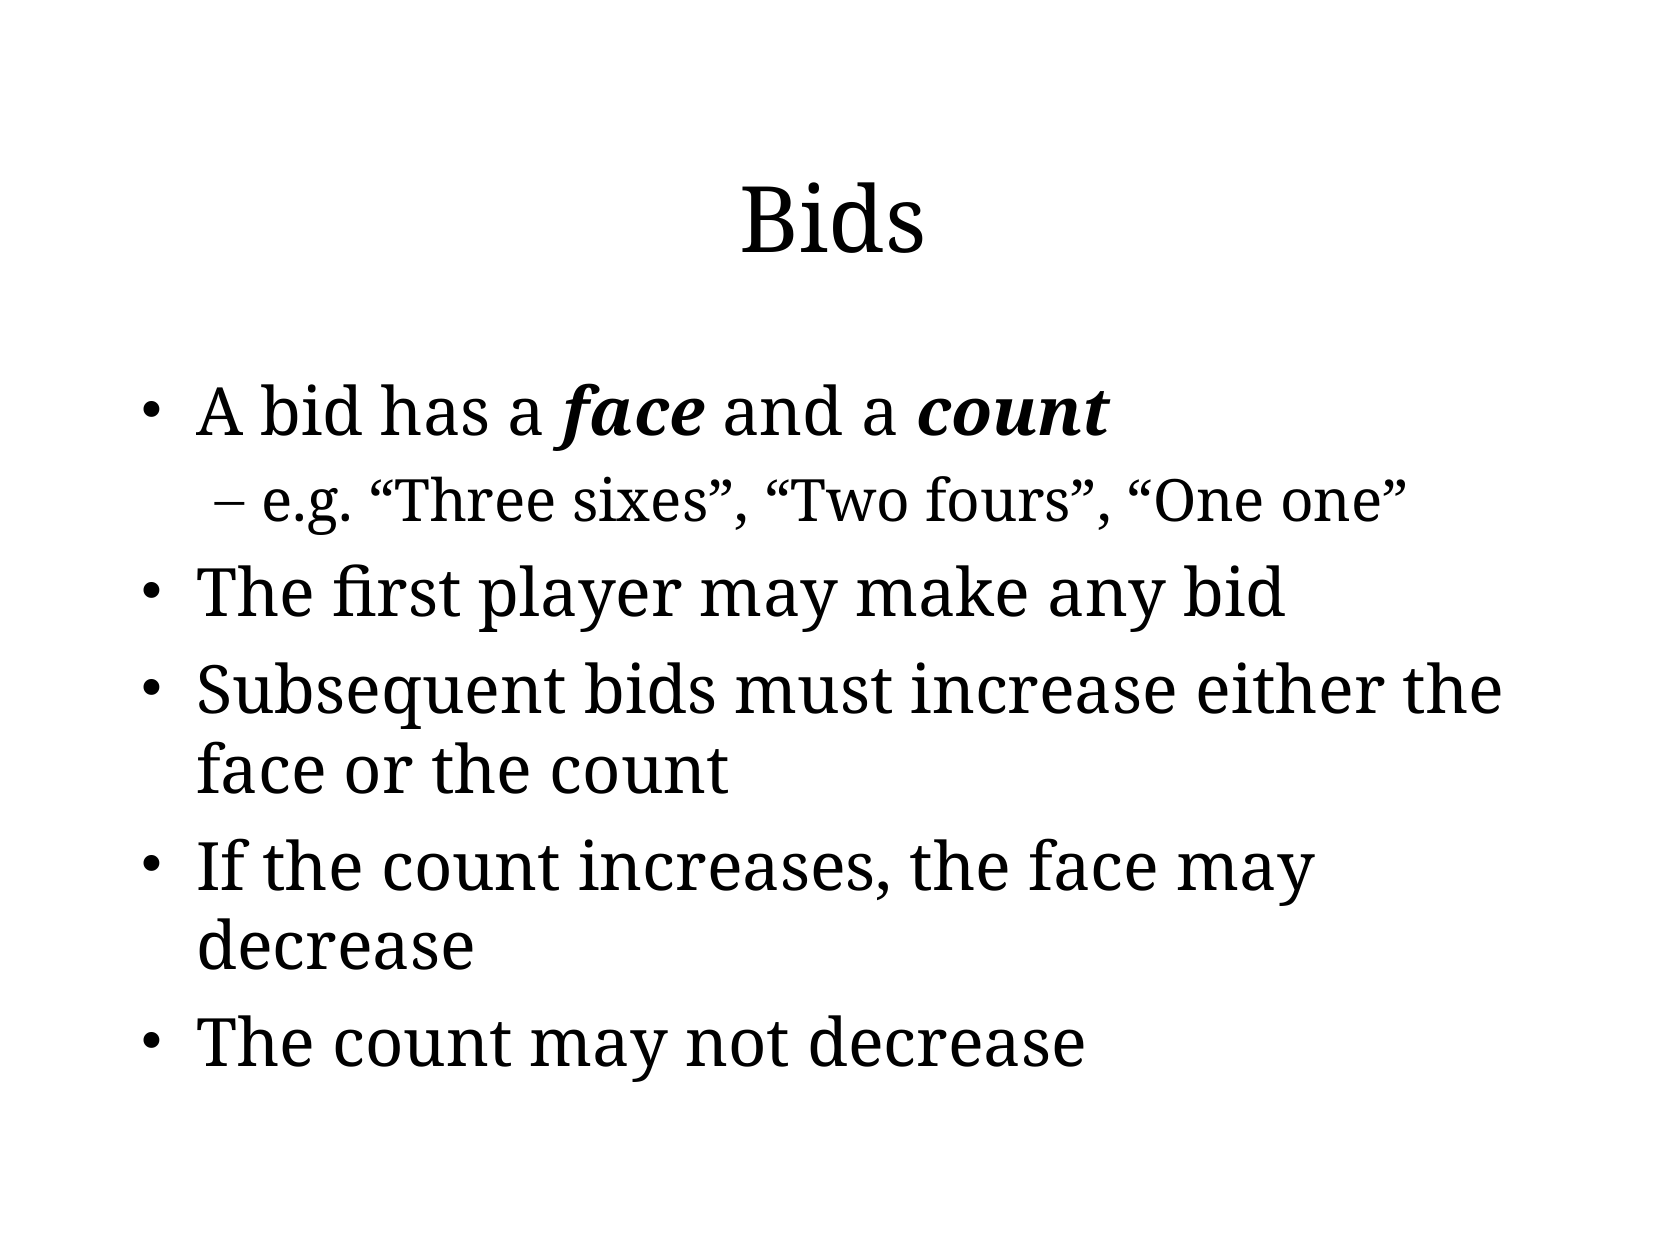

# Bids
A bid has a face and a count
e.g. “Three sixes”, “Two fours”, “One one”
The first player may make any bid
Subsequent bids must increase either the face or the count
If the count increases, the face may decrease
The count may not decrease